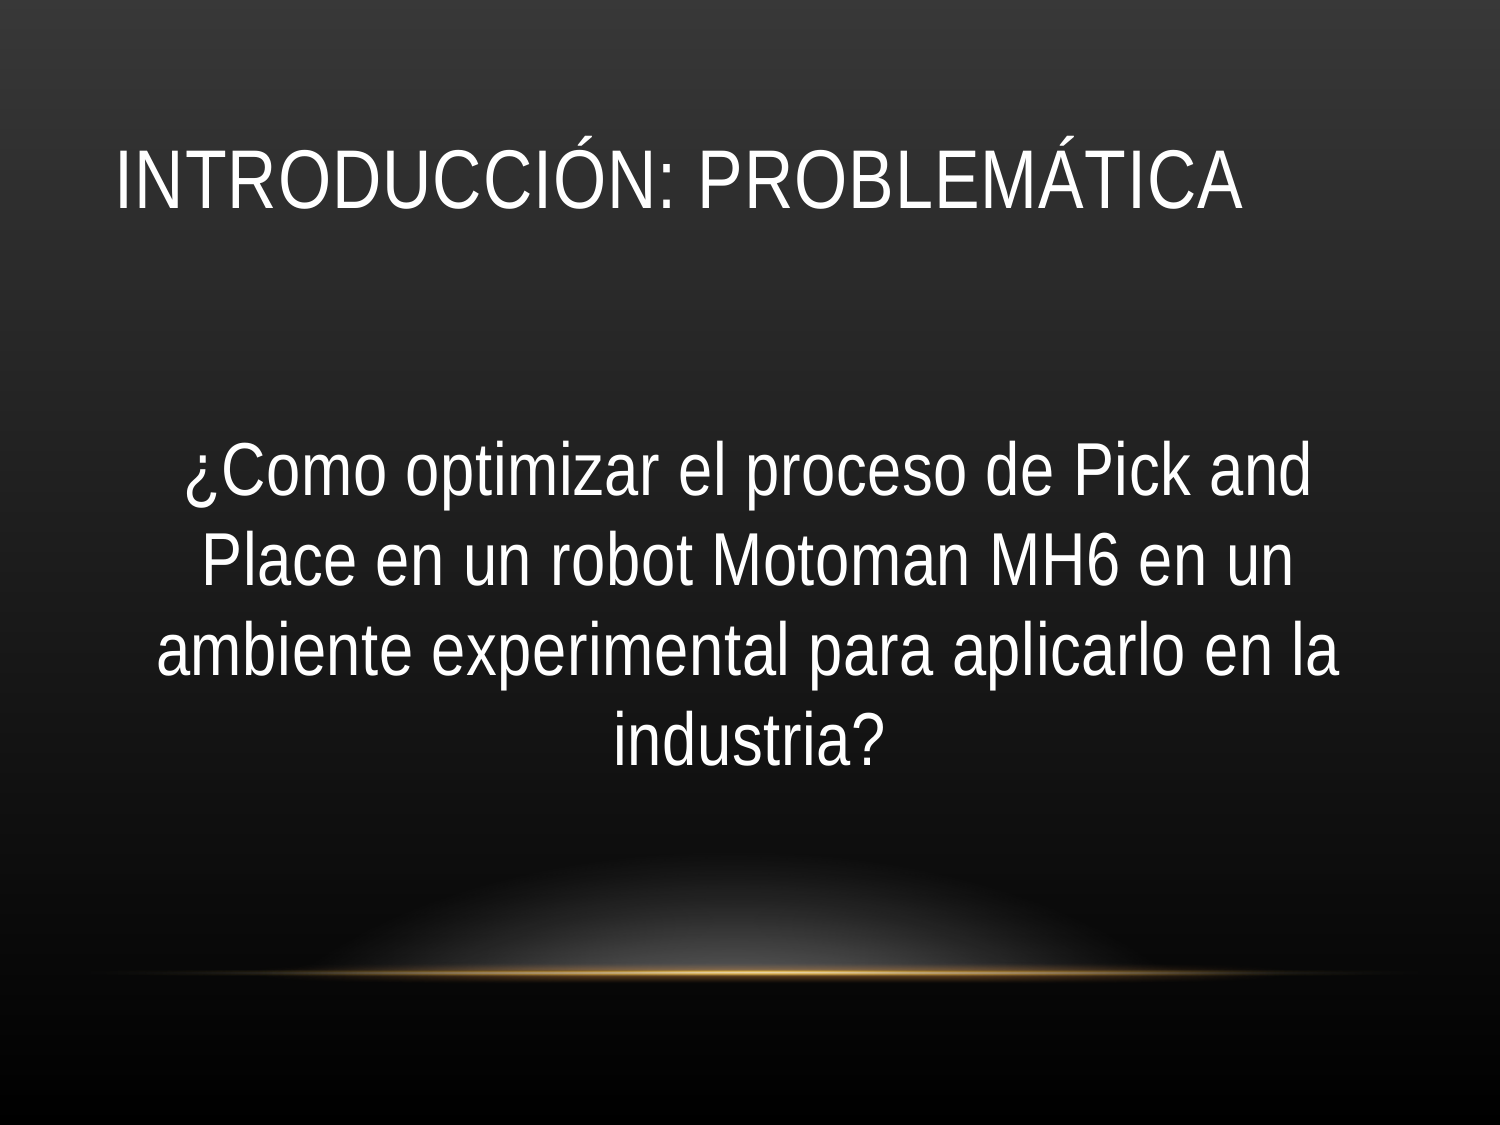

# Introducción: Problemática
¿Como optimizar el proceso de Pick and Place en un robot Motoman MH6 en un ambiente experimental para aplicarlo en la industria?